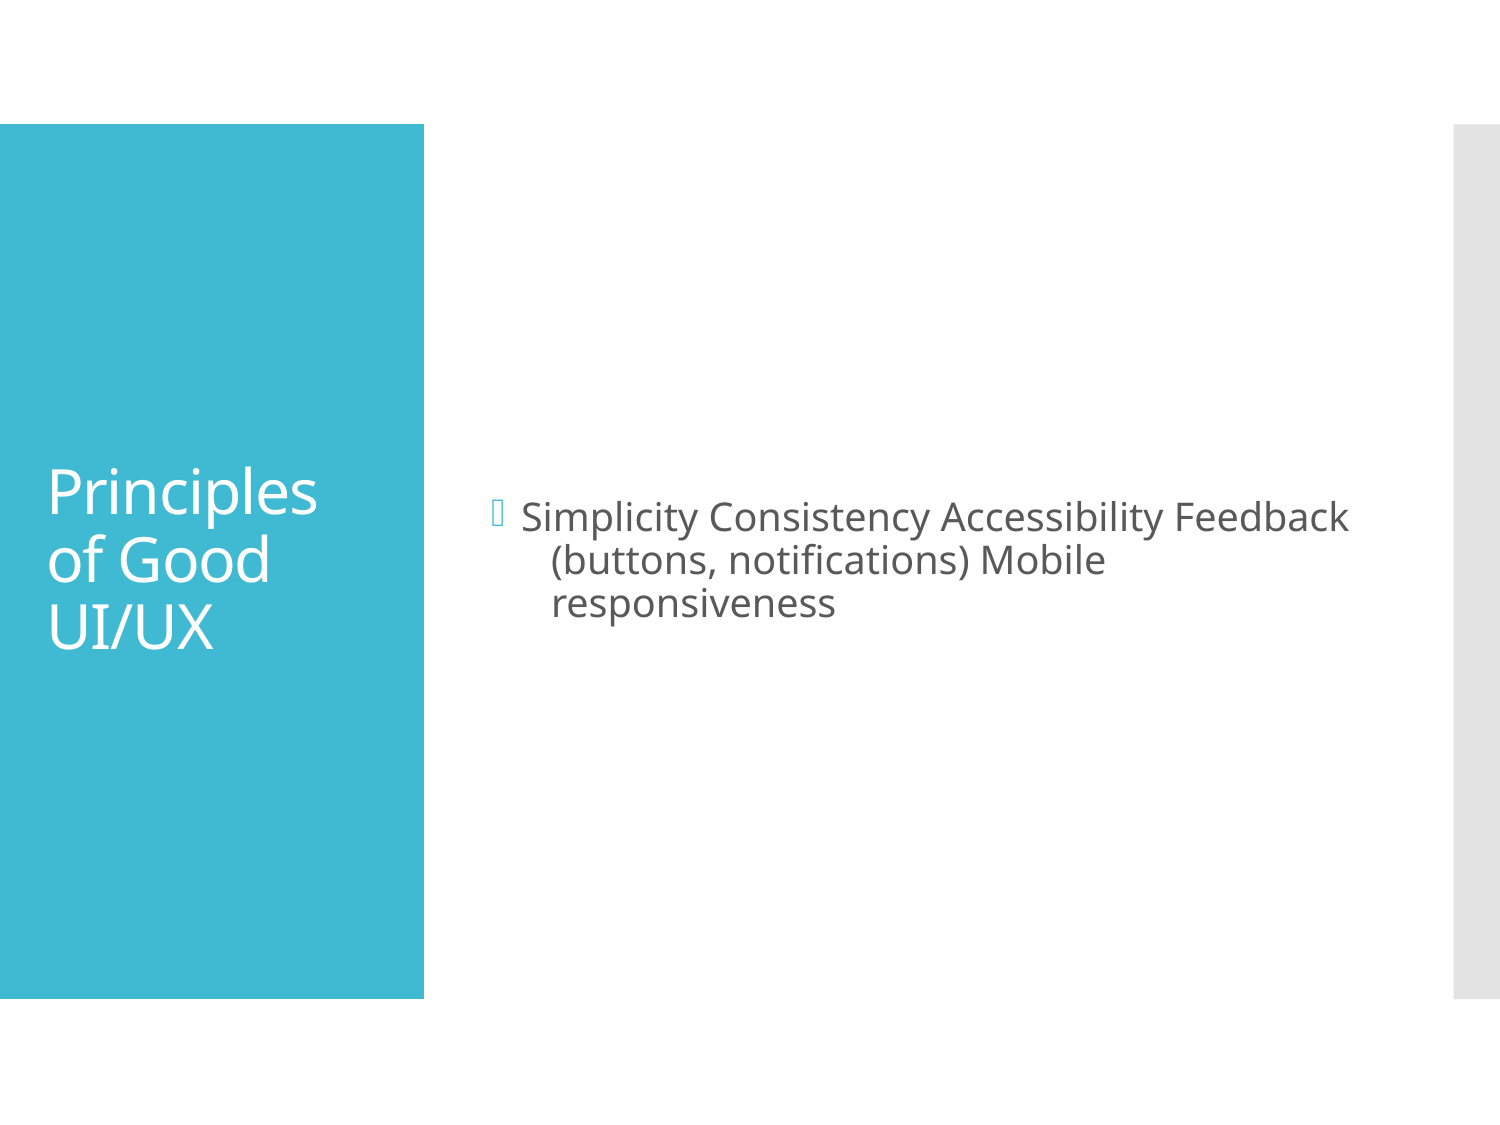

Simplicity Consistency Accessibility Feedback (buttons, notifications) Mobile responsiveness
# Principles of Good UI/UX